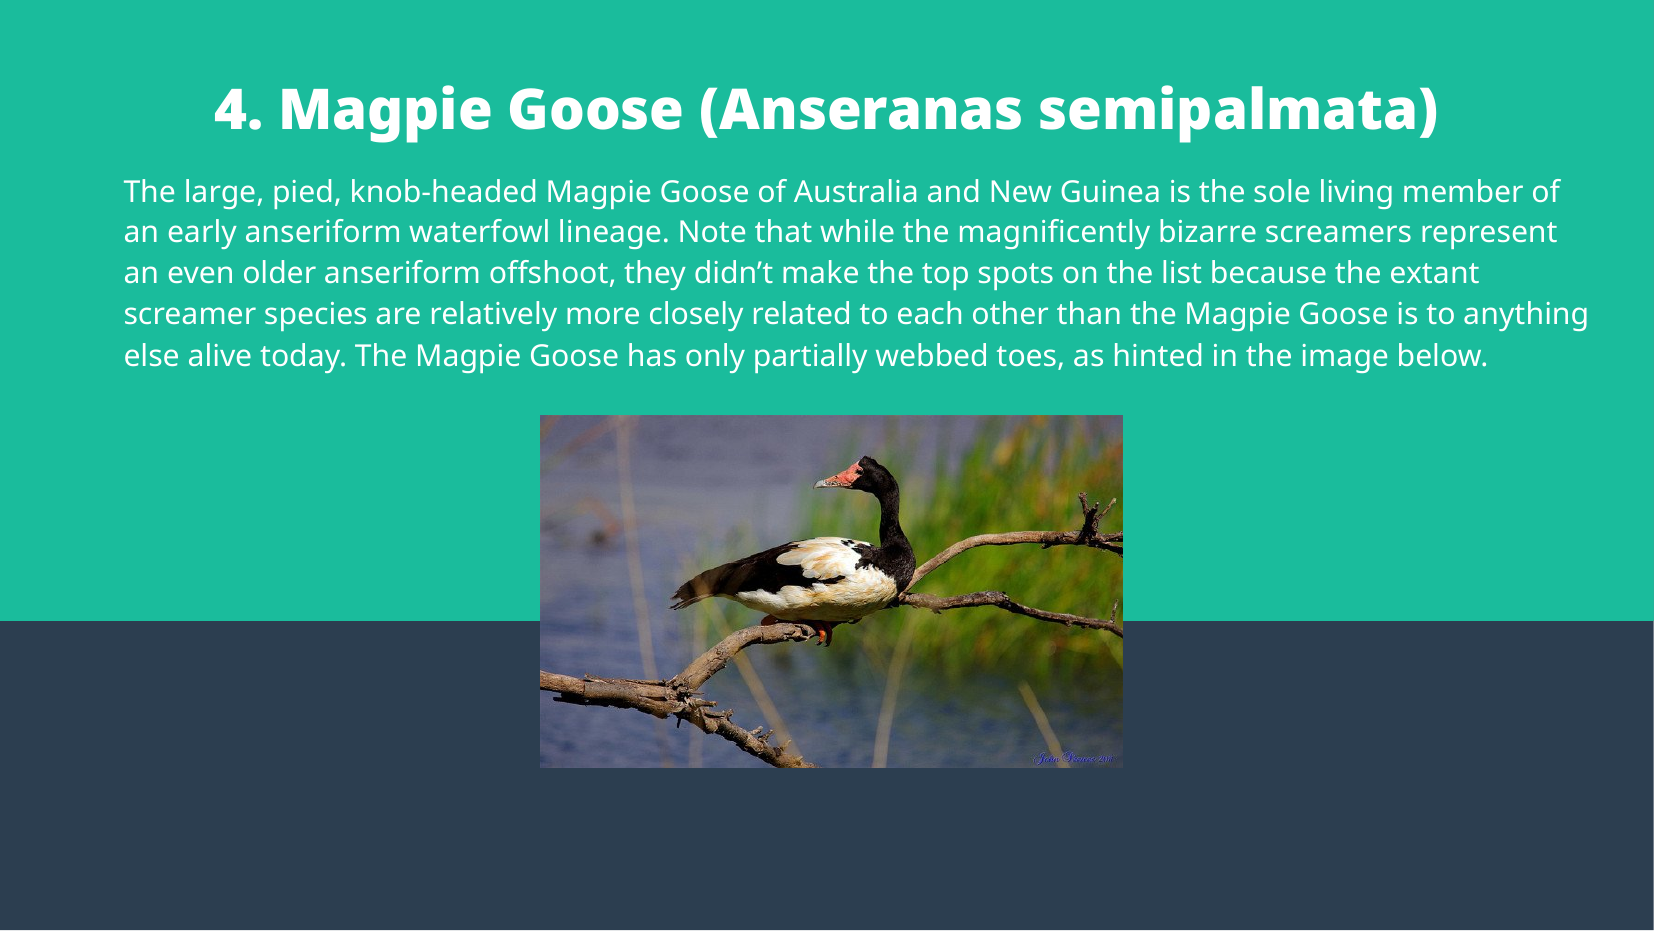

# 4. Magpie Goose (Anseranas semipalmata)
The large, pied, knob-headed Magpie Goose of Australia and New Guinea is the sole living member of an early anseriform waterfowl lineage. Note that while the magnificently bizarre screamers represent an even older anseriform offshoot, they didn’t make the top spots on the list because the extant screamer species are relatively more closely related to each other than the Magpie Goose is to anything else alive today. The Magpie Goose has only partially webbed toes, as hinted in the image below.